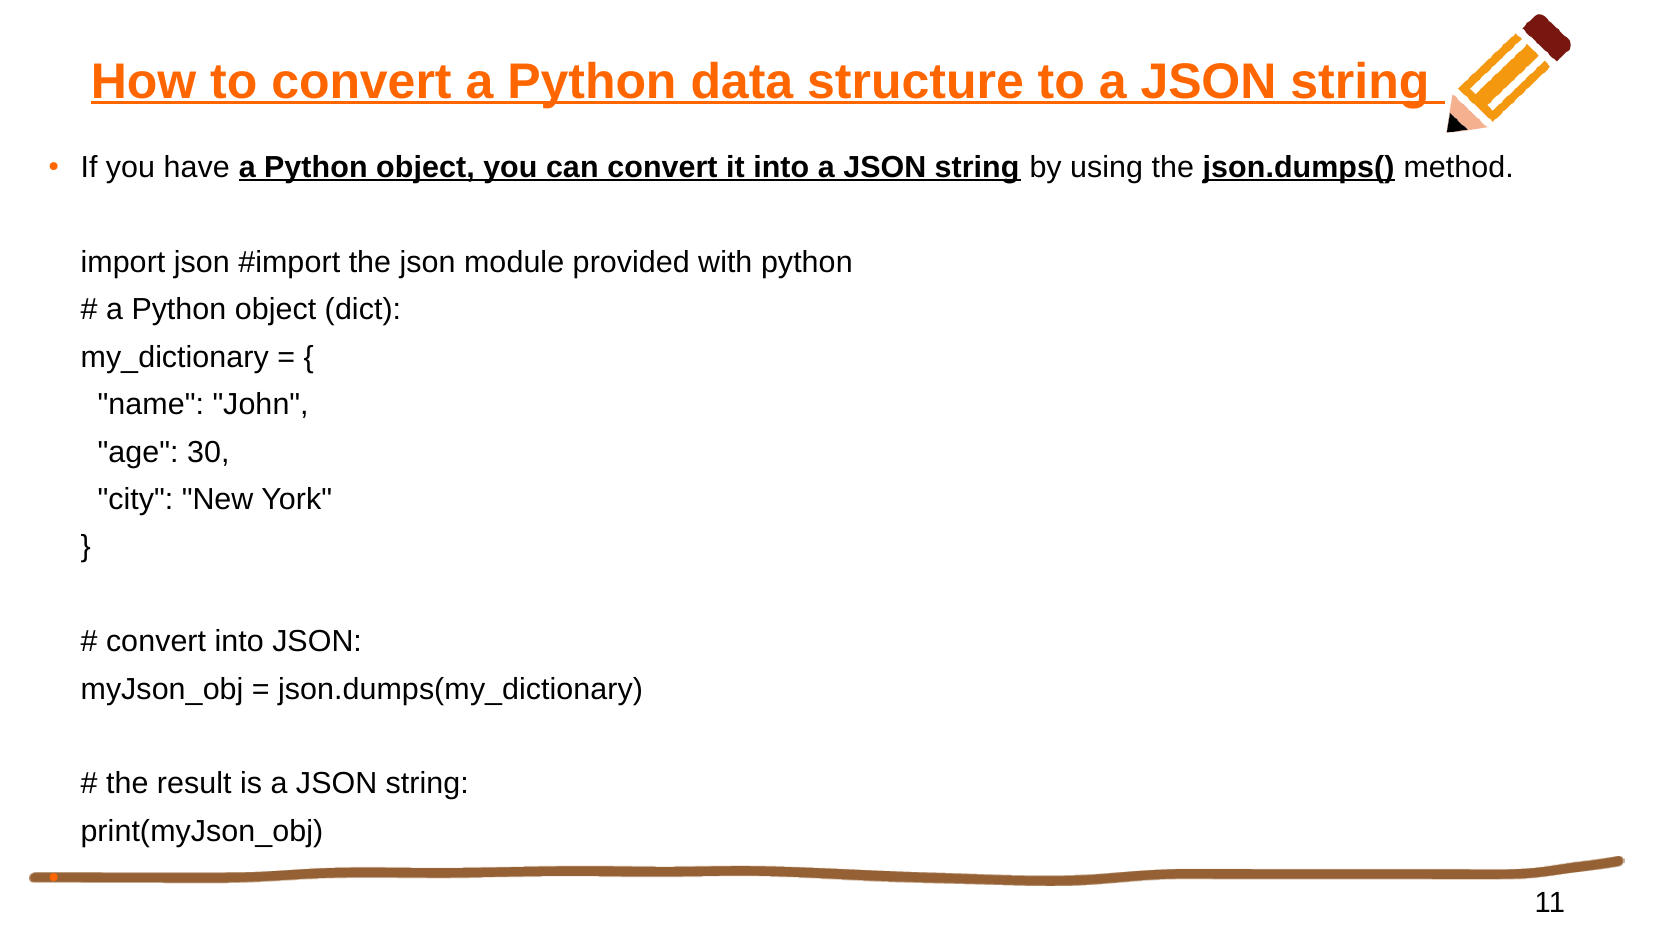

# How to convert a Python data structure to a JSON string
If you have a Python object, you can convert it into a JSON string by using the json.dumps() method.
import json #import the json module provided with python
# a Python object (dict):
my_dictionary = {
 "name": "John",
 "age": 30,
 "city": "New York"
}
# convert into JSON:
myJson_obj = json.dumps(my_dictionary)
# the result is a JSON string:
print(myJson_obj)
11